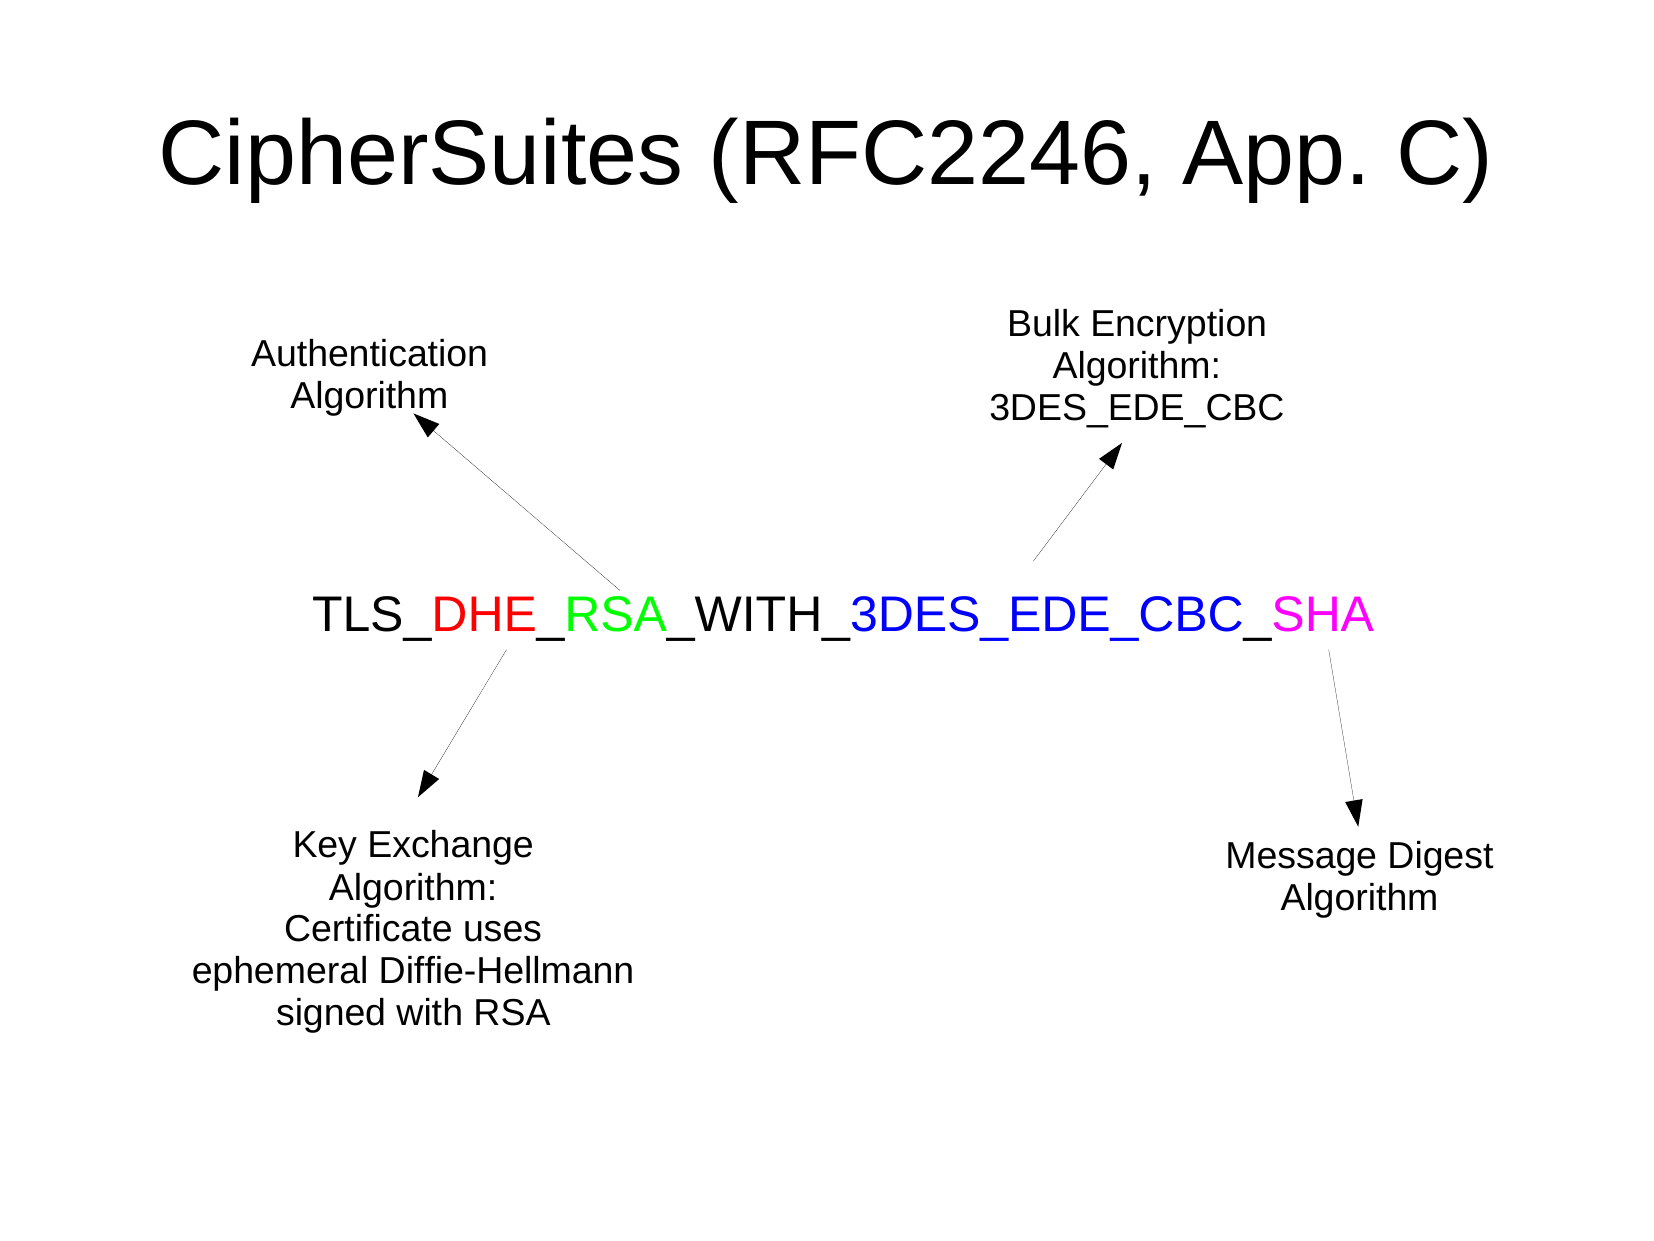

# CipherSuites (RFC2246, App. C)
Bulk Encryption
Algorithm:
3DES_EDE_CBC
Authentication
Algorithm
TLS_DHE_RSA_WITH_3DES_EDE_CBC_SHA
Key Exchange
Algorithm:
Certificate uses
ephemeral Diffie-Hellmann
signed with RSA
Message Digest
Algorithm